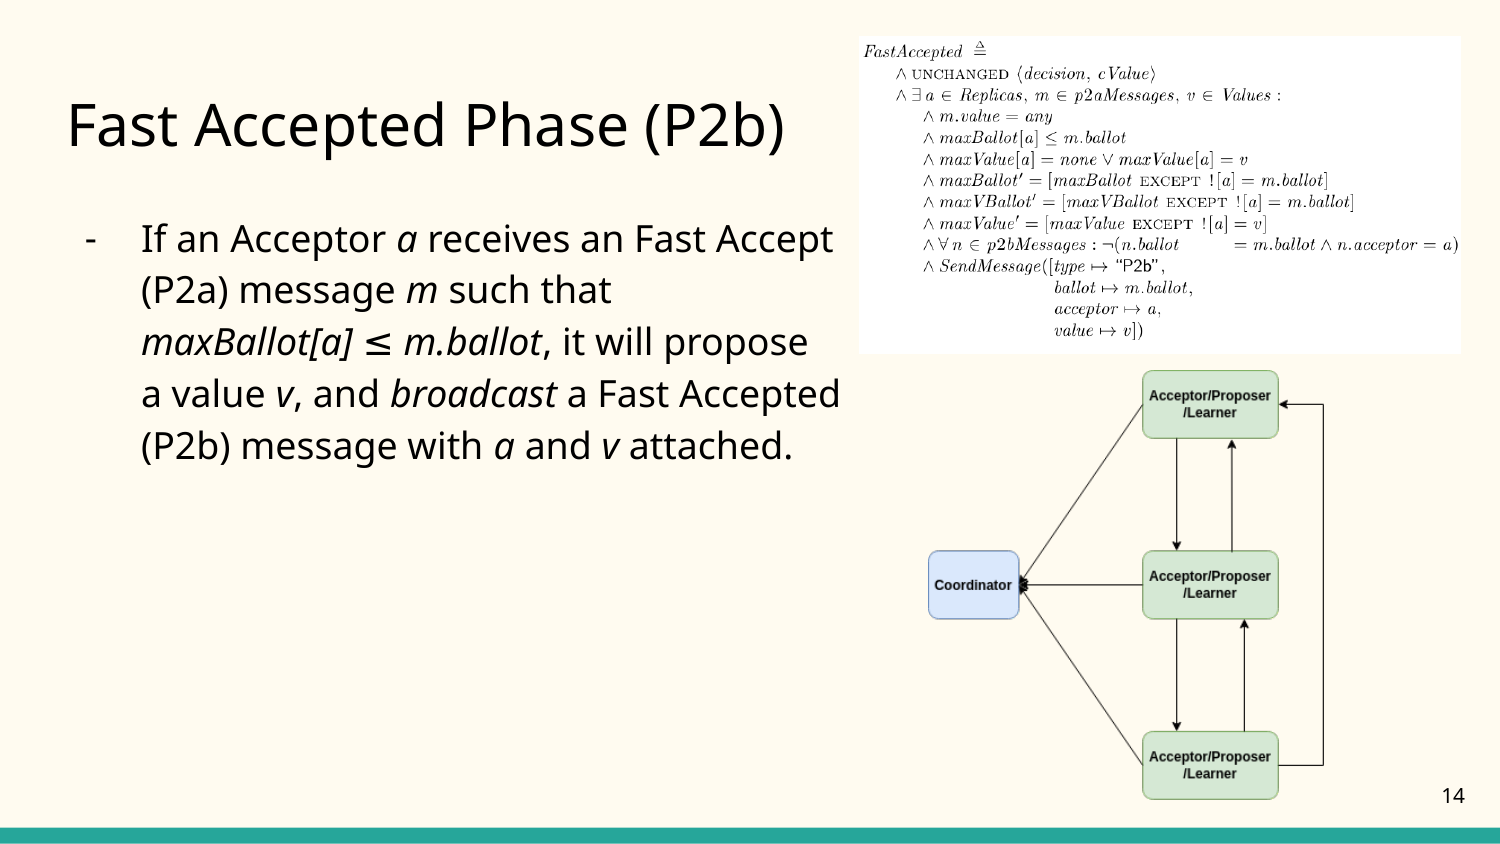

# Fast Accepted Phase (P2b)
If an Acceptor a receives an Fast Accept
(P2a) message m such that
maxBallot[a] ≤ m.ballot, it will propose
a value v, and broadcast a Fast Accepted
(P2b) message with a and v attached.